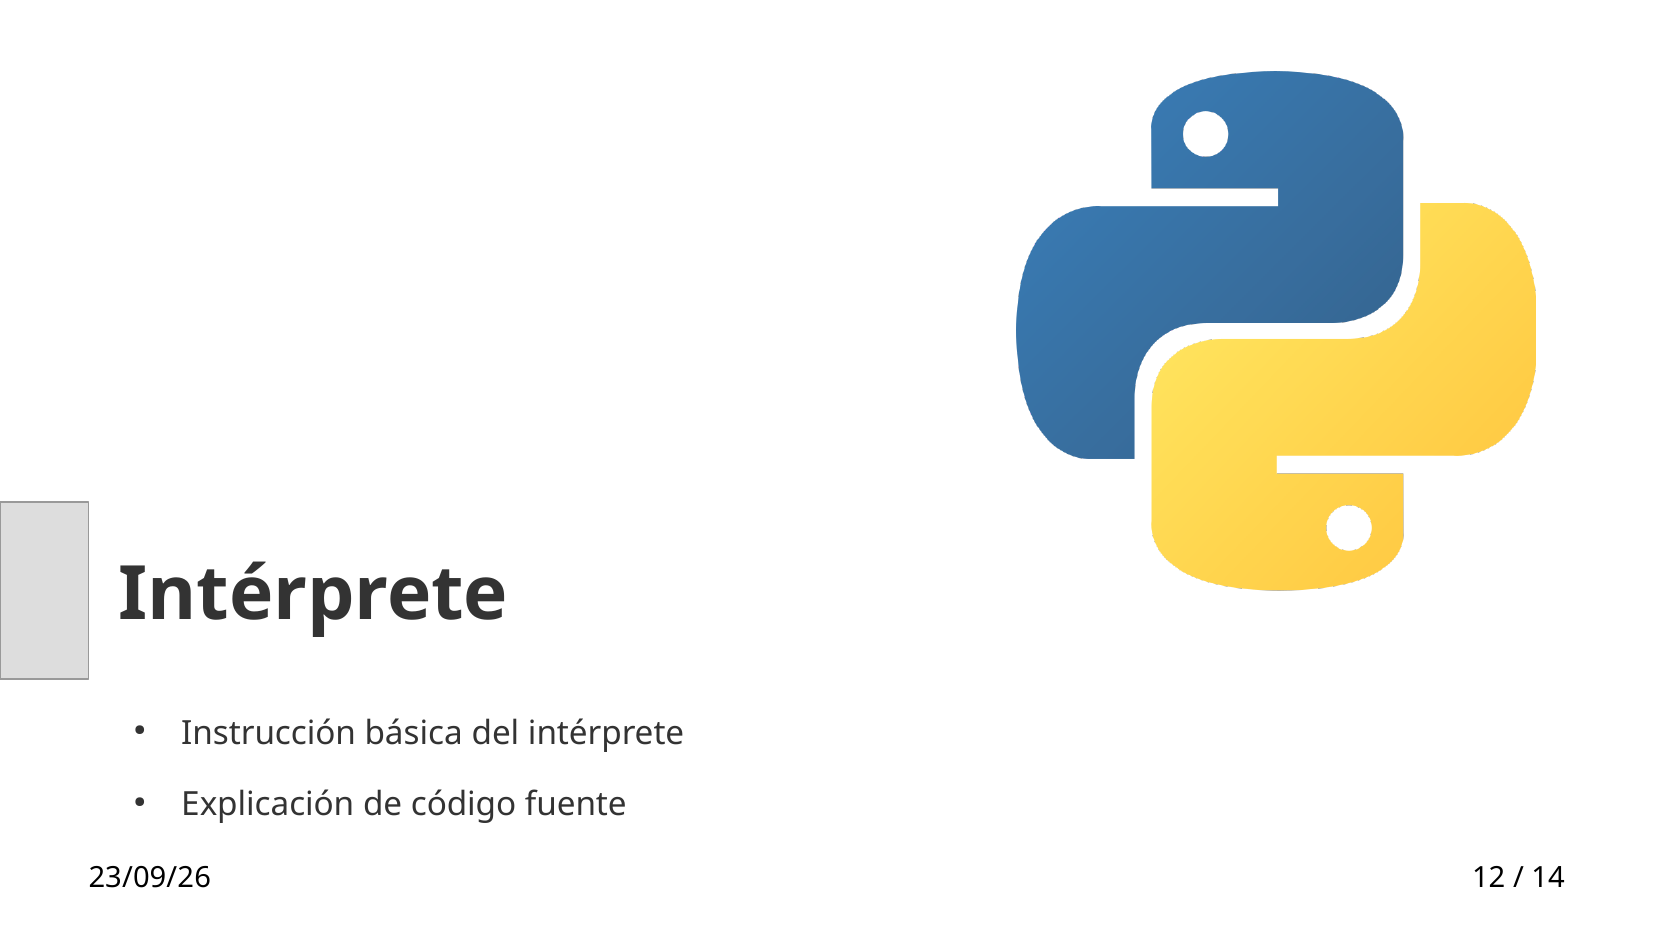

# Intérprete
Instrucción básica del intérprete
Explicación de código fuente
12